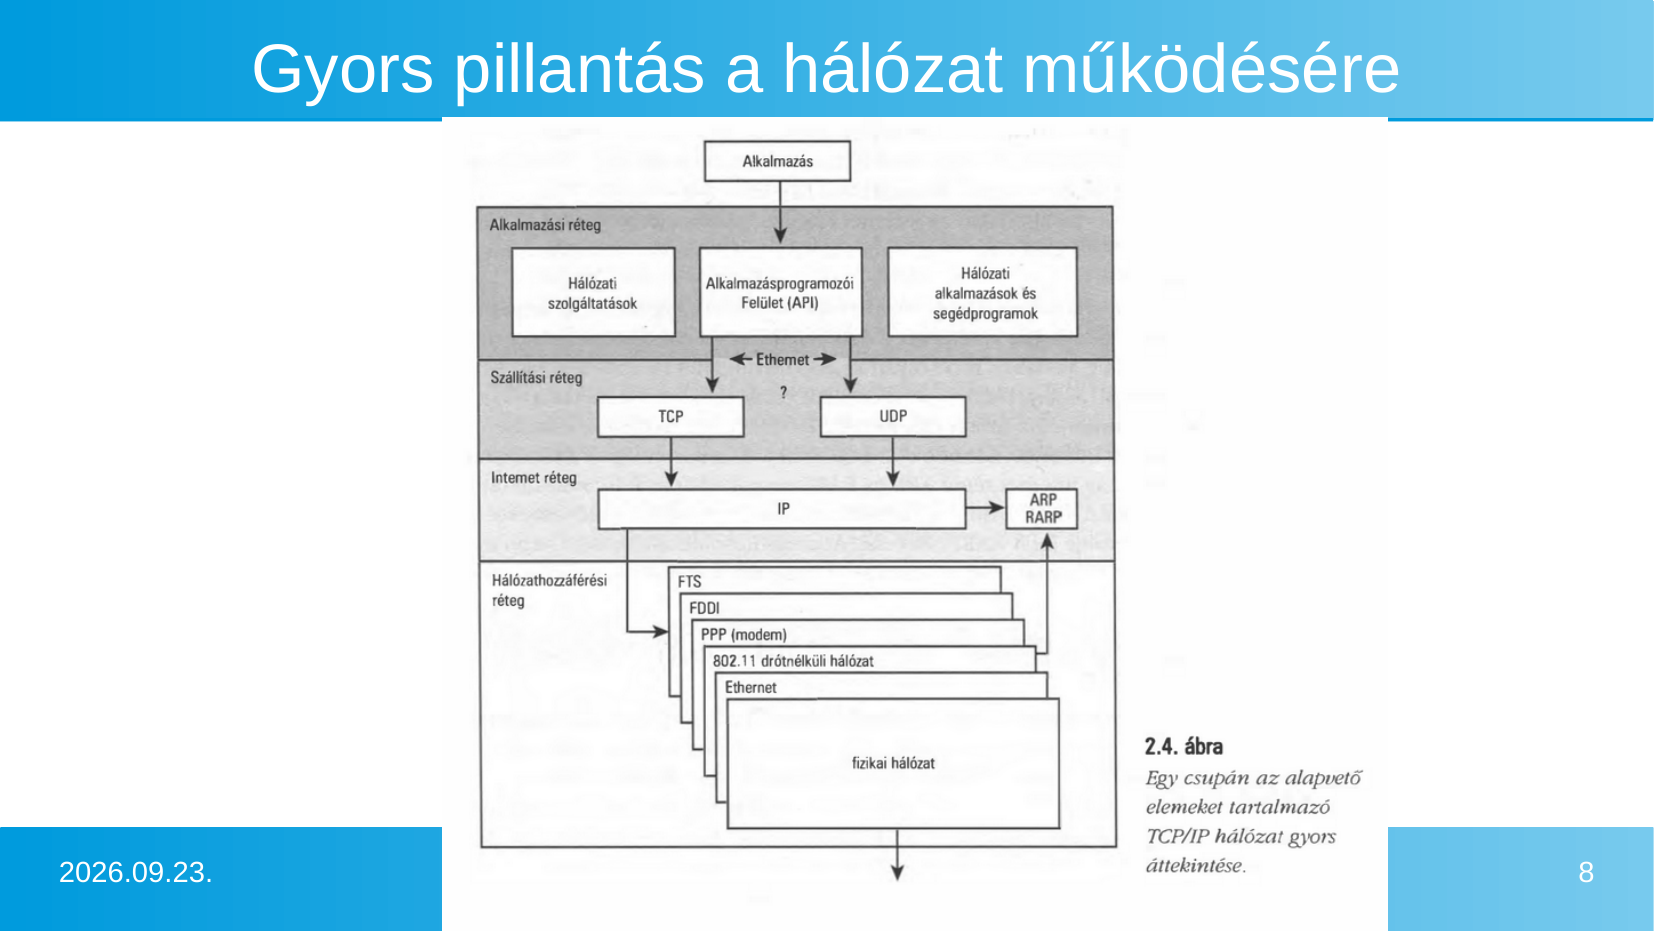

# Gyors pillantás a hálózat működésére
8